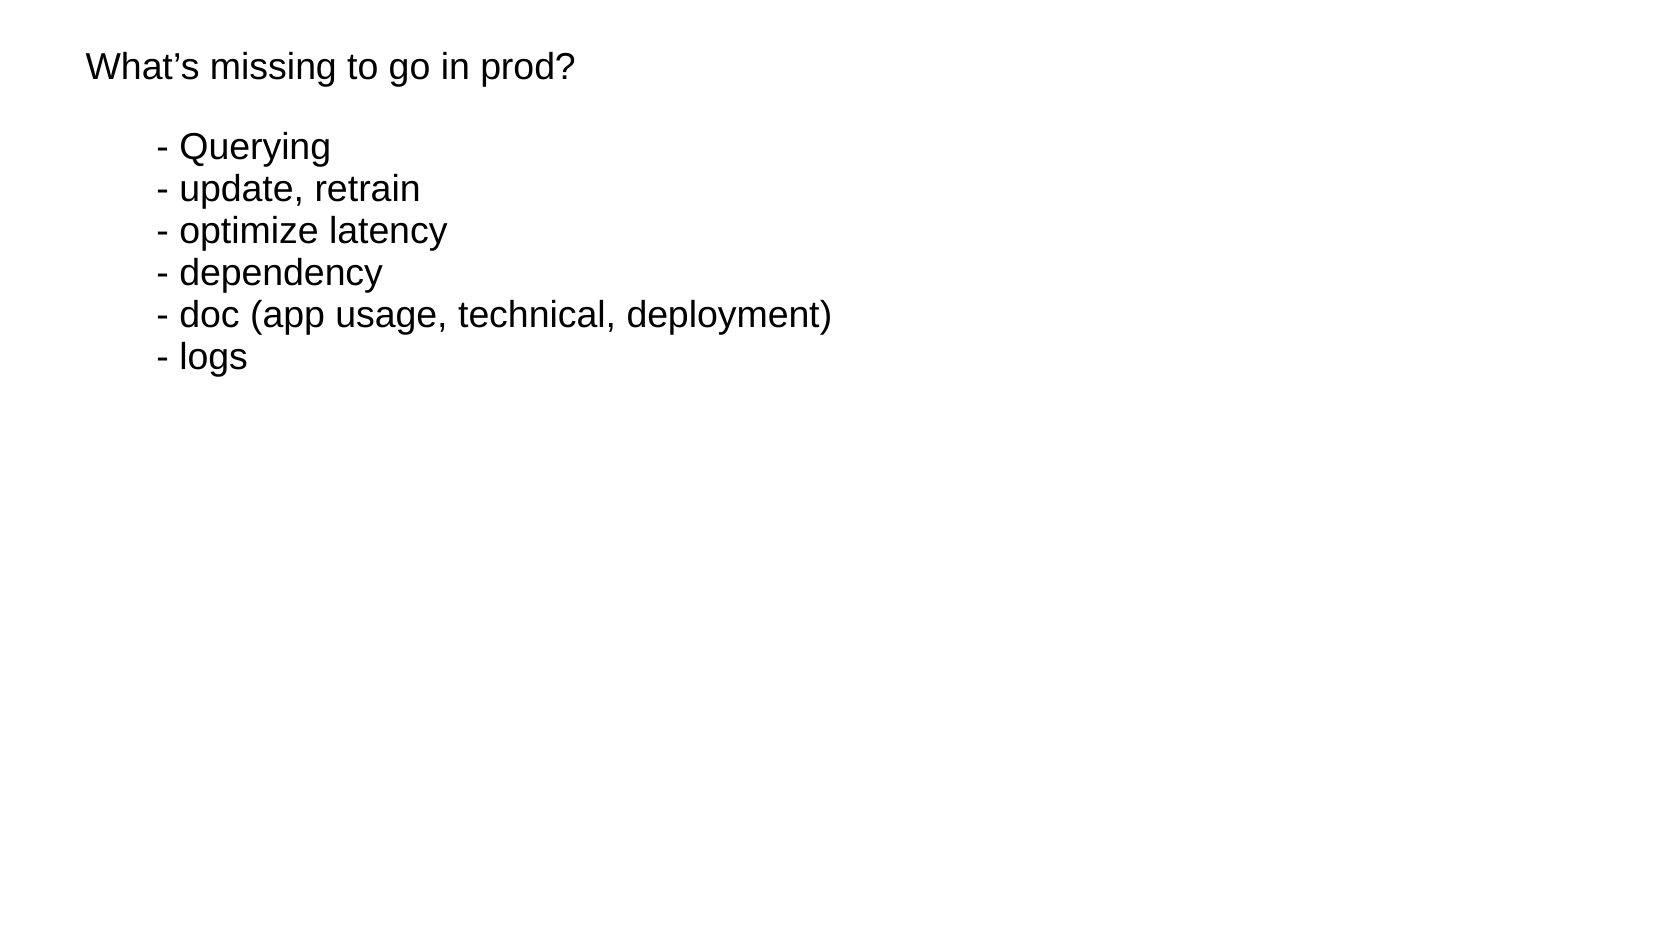

What’s missing to go in prod?
- Querying
- update, retrain
- optimize latency
- dependency
- doc (app usage, technical, deployment)
- logs